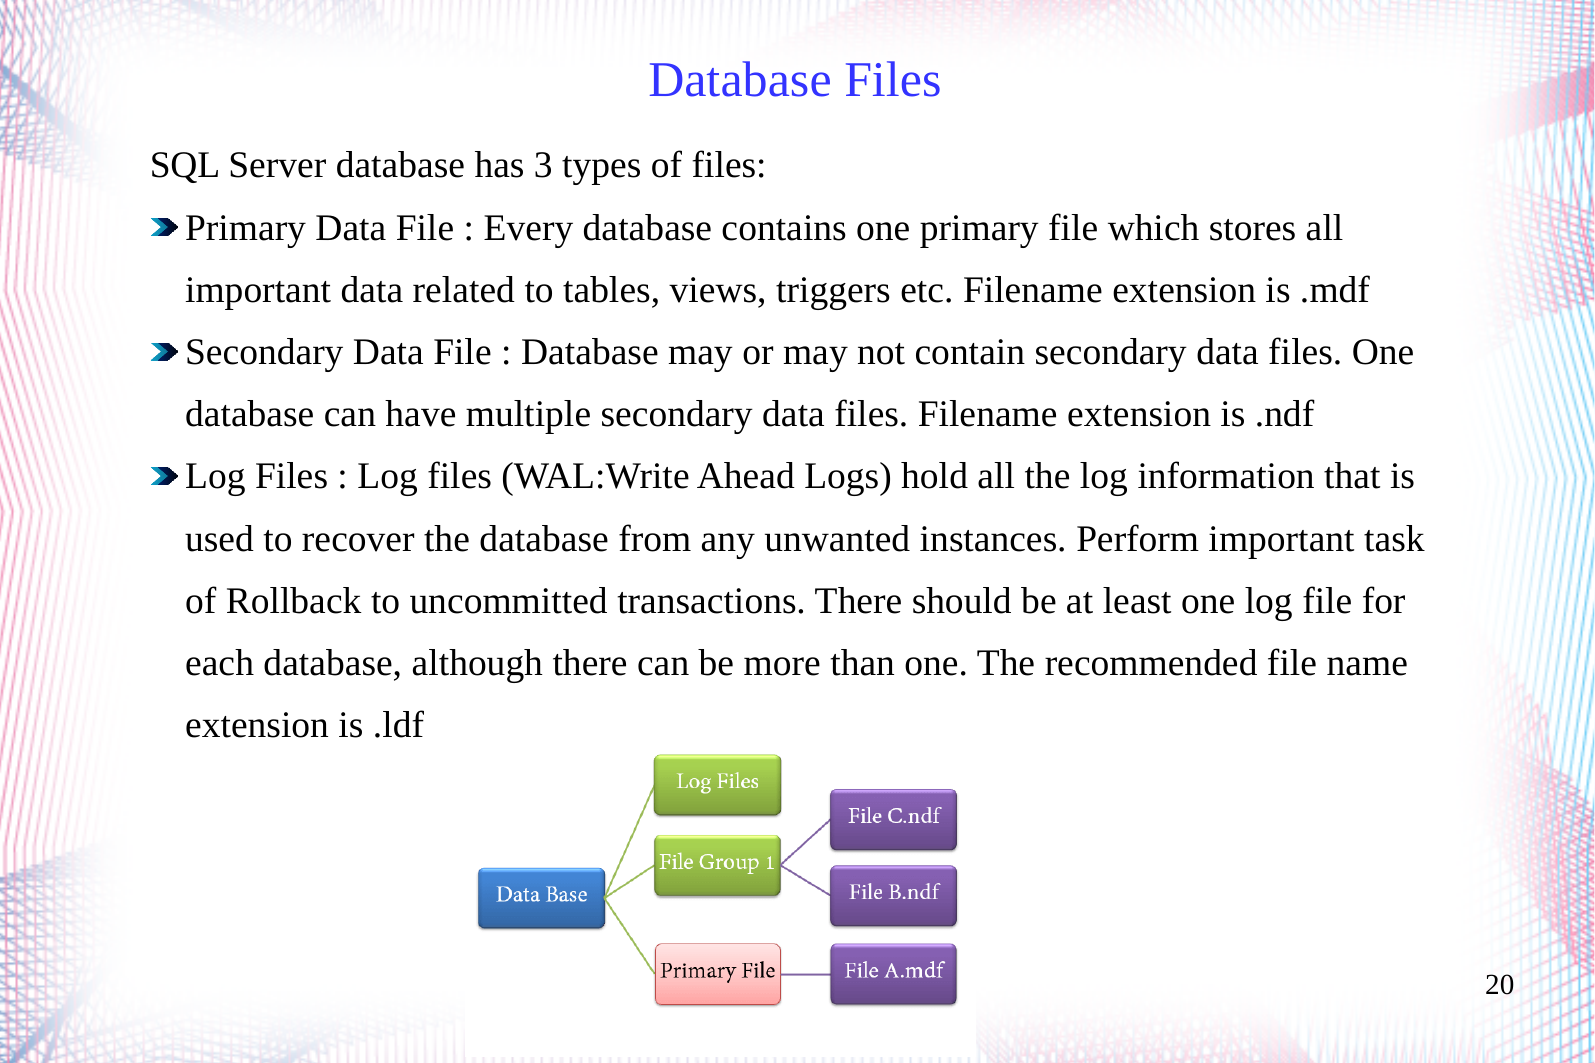

Database Files
SQL Server database has 3 types of files:
Primary Data File : Every database contains one primary file which stores all important data related to tables, views, triggers etc. Filename extension is .mdf
Secondary Data File : Database may or may not contain secondary data files. One database can have multiple secondary data files. Filename extension is .ndf
Log Files : Log files (WAL:Write Ahead Logs) hold all the log information that is used to recover the database from any unwanted instances. Perform important task of Rollback to uncommitted transactions. There should be at least one log file for each database, although there can be more than one. The recommended file name extension is .ldf
20